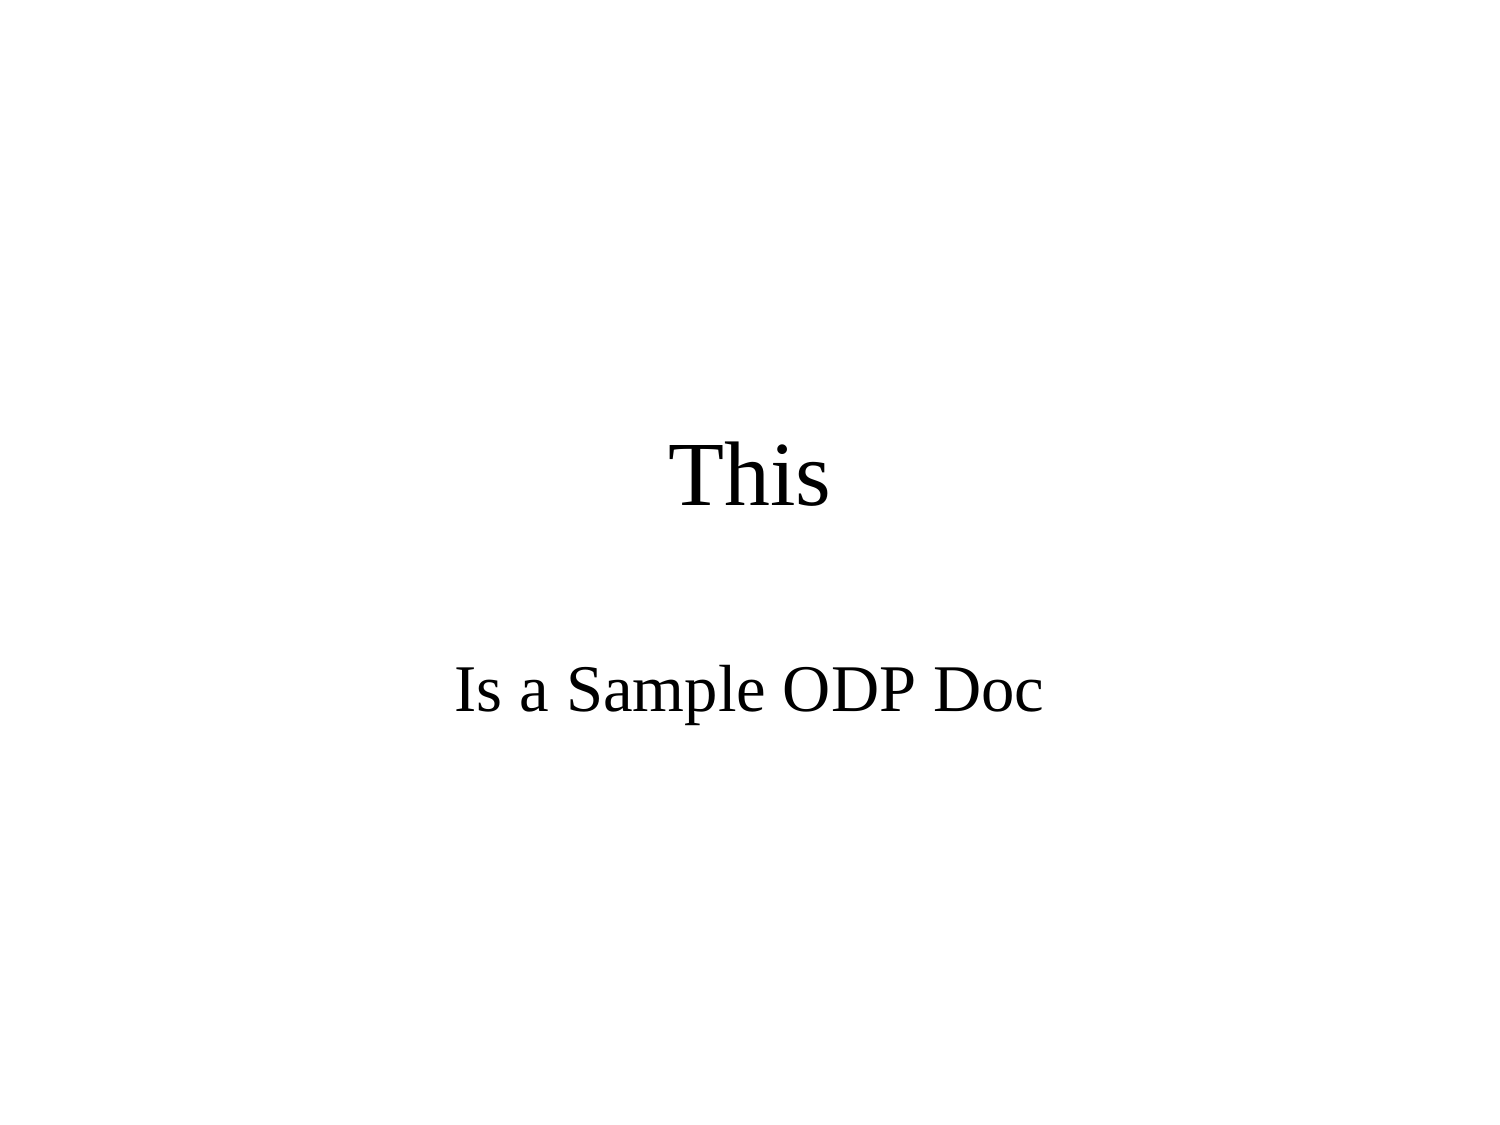

# This
Is a Sample ODP Doc